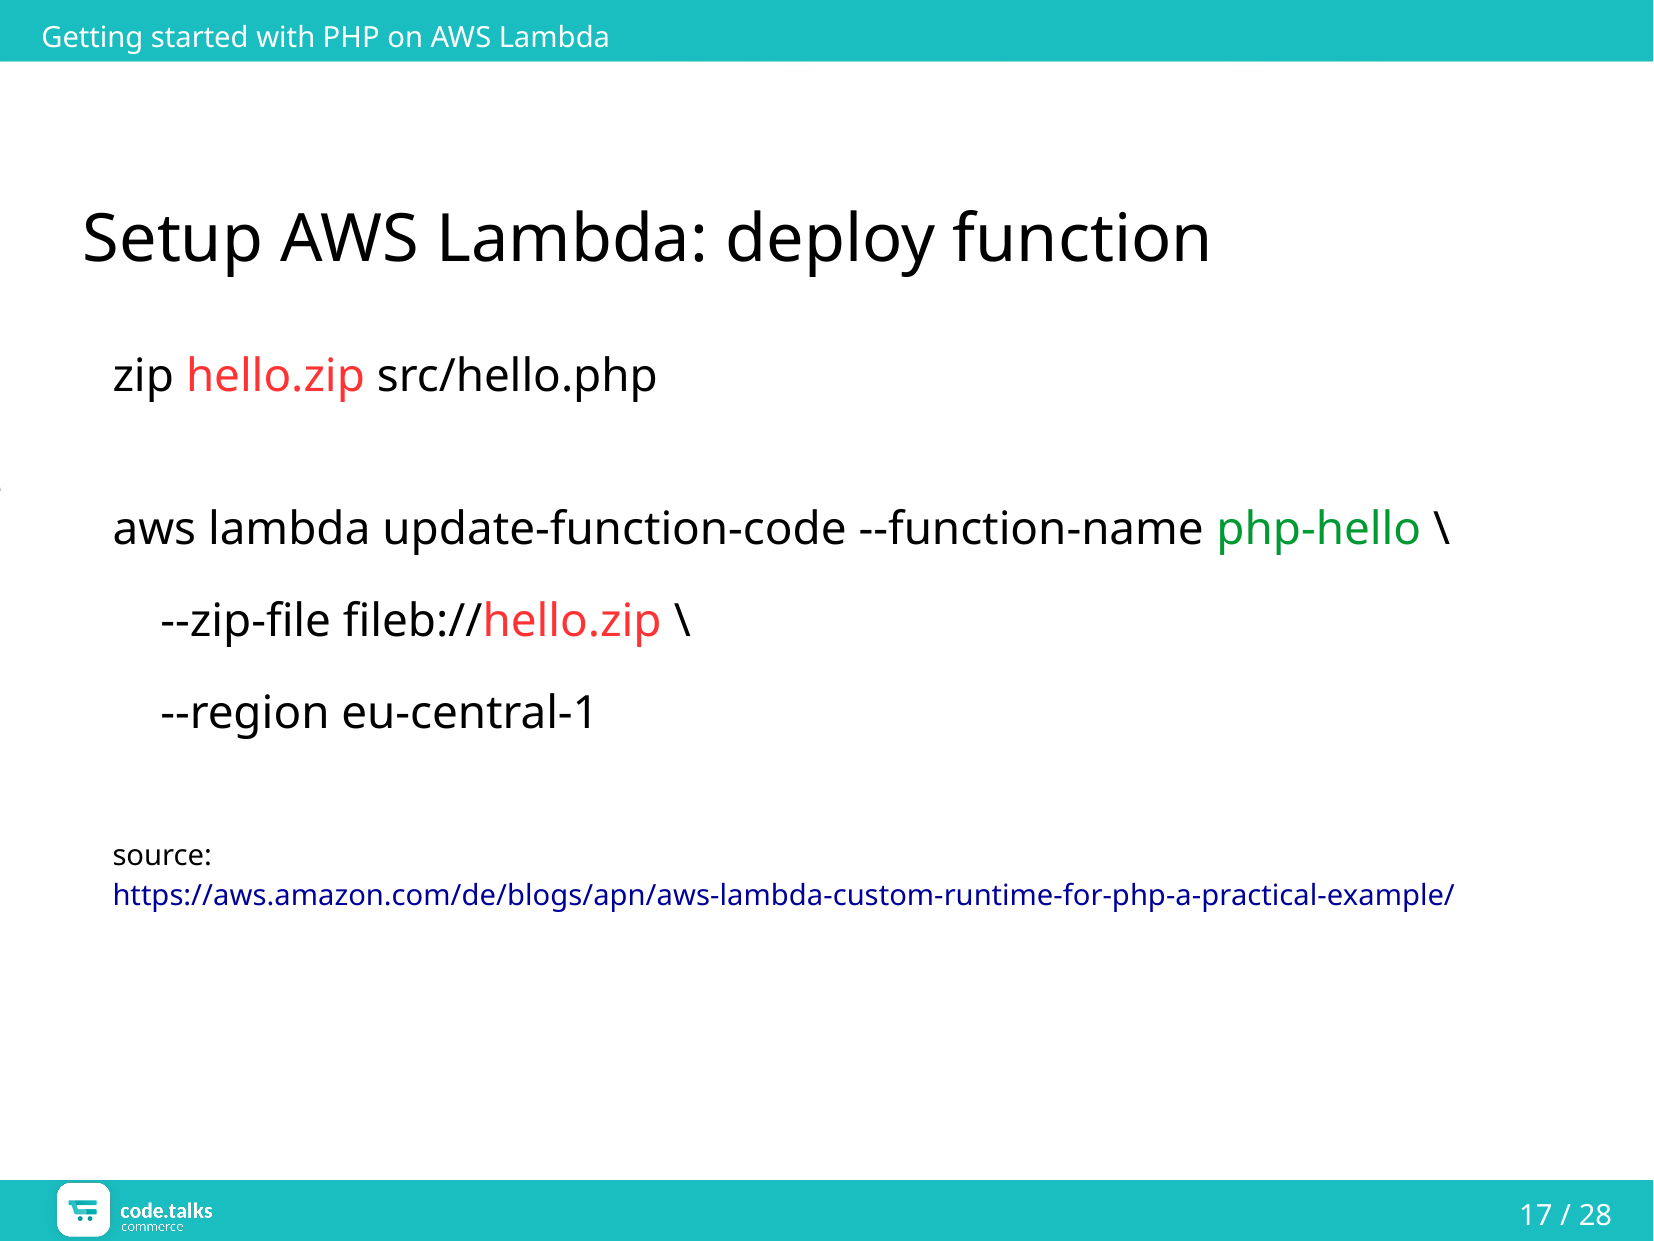

Getting started with PHP on AWS Lambda
Setup AWS Lambda: deploy function
# zip hello.zip src/hello.php aws lambda update-function-code --function-name php-hello \
 --zip-file fileb://hello.zip \
 --region eu-central-1
source:
https://aws.amazon.com/de/blogs/apn/aws-lambda-custom-runtime-for-php-a-practical-example/
17